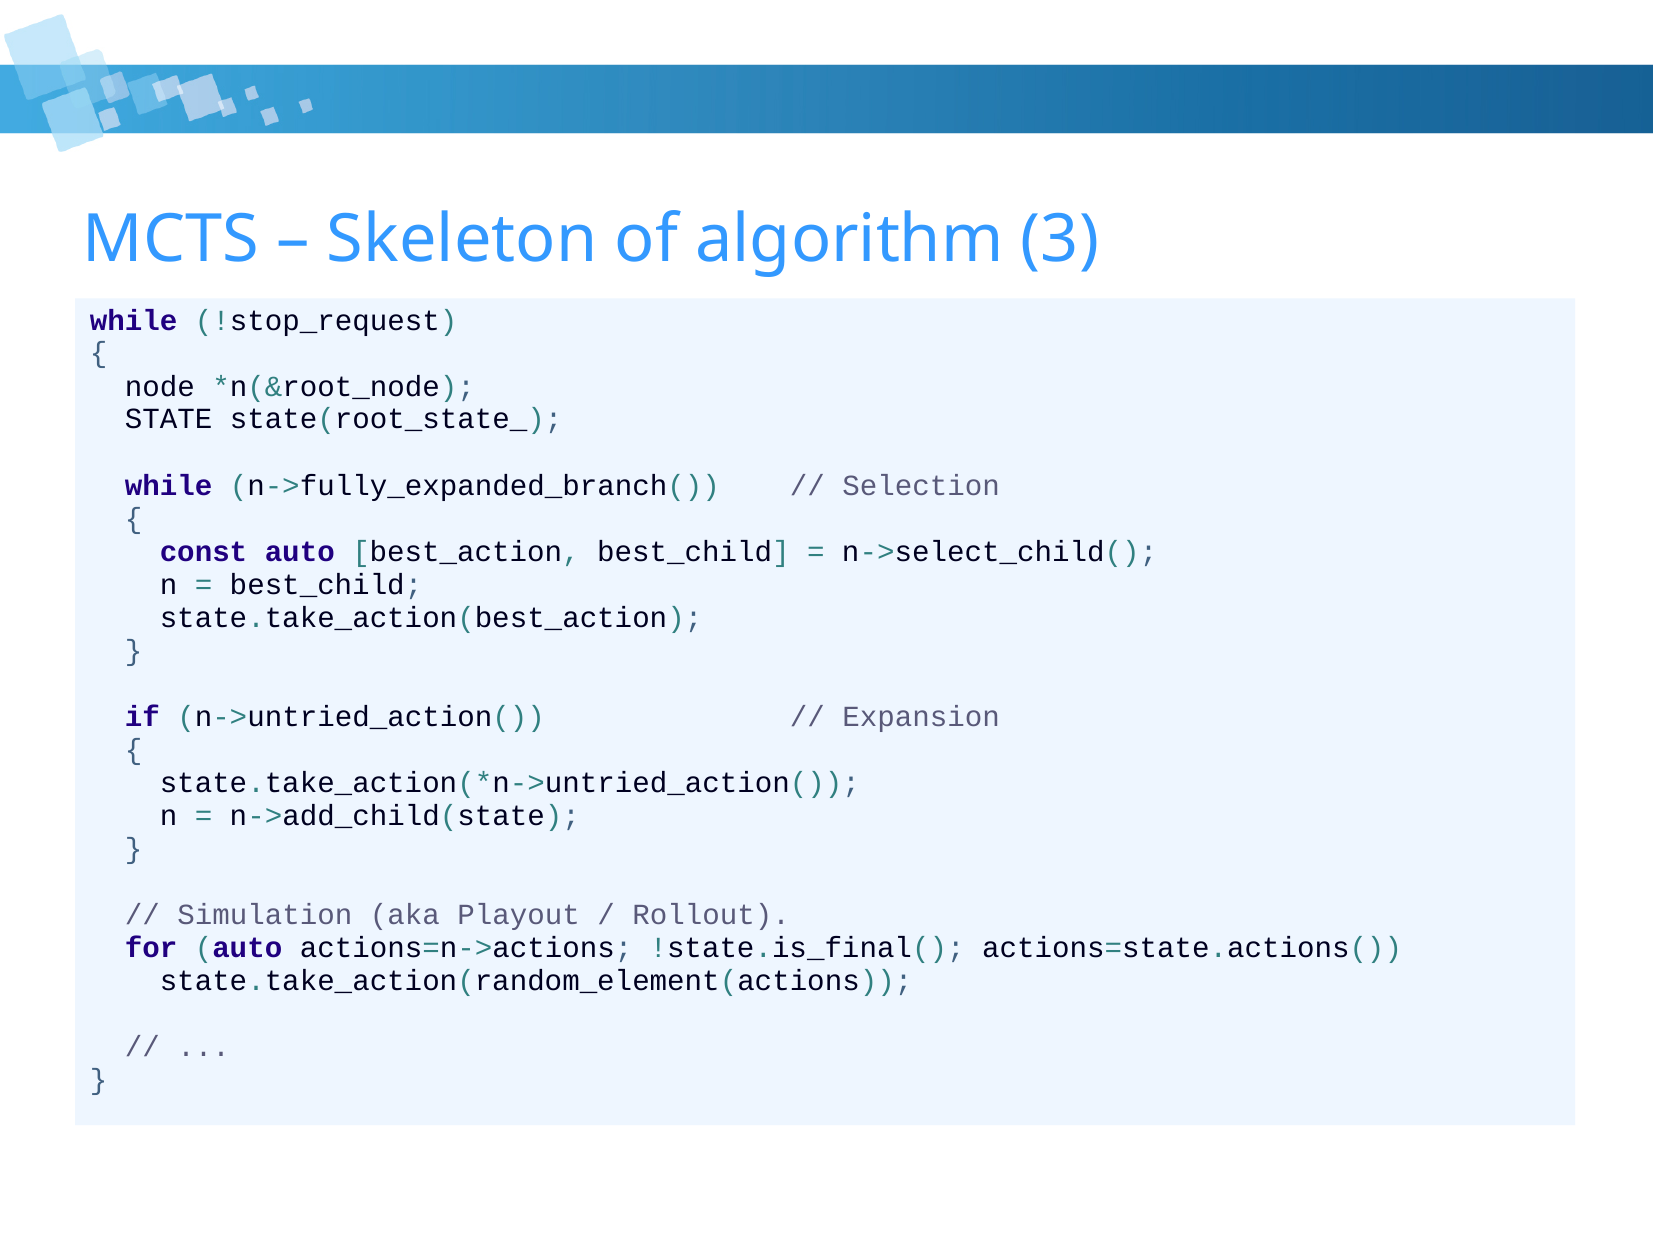

# MCTS – Skeleton of algorithm (3)
while (!stop_request)
{
 node *n(&root_node);
 STATE state(root_state_);
 while (n->fully_expanded_branch()) // Selection
 {
 const auto [best_action, best_child] = n->select_child();
 n = best_child;
 state.take_action(best_action);
 }
 if (n->untried_action()) // Expansion
 {
 state.take_action(*n->untried_action());
 n = n->add_child(state);
 }
 // Simulation (aka Playout / Rollout).
 for (auto actions=n->actions; !state.is_final(); actions=state.actions())
 state.take_action(random_element(actions));
 // ...
}